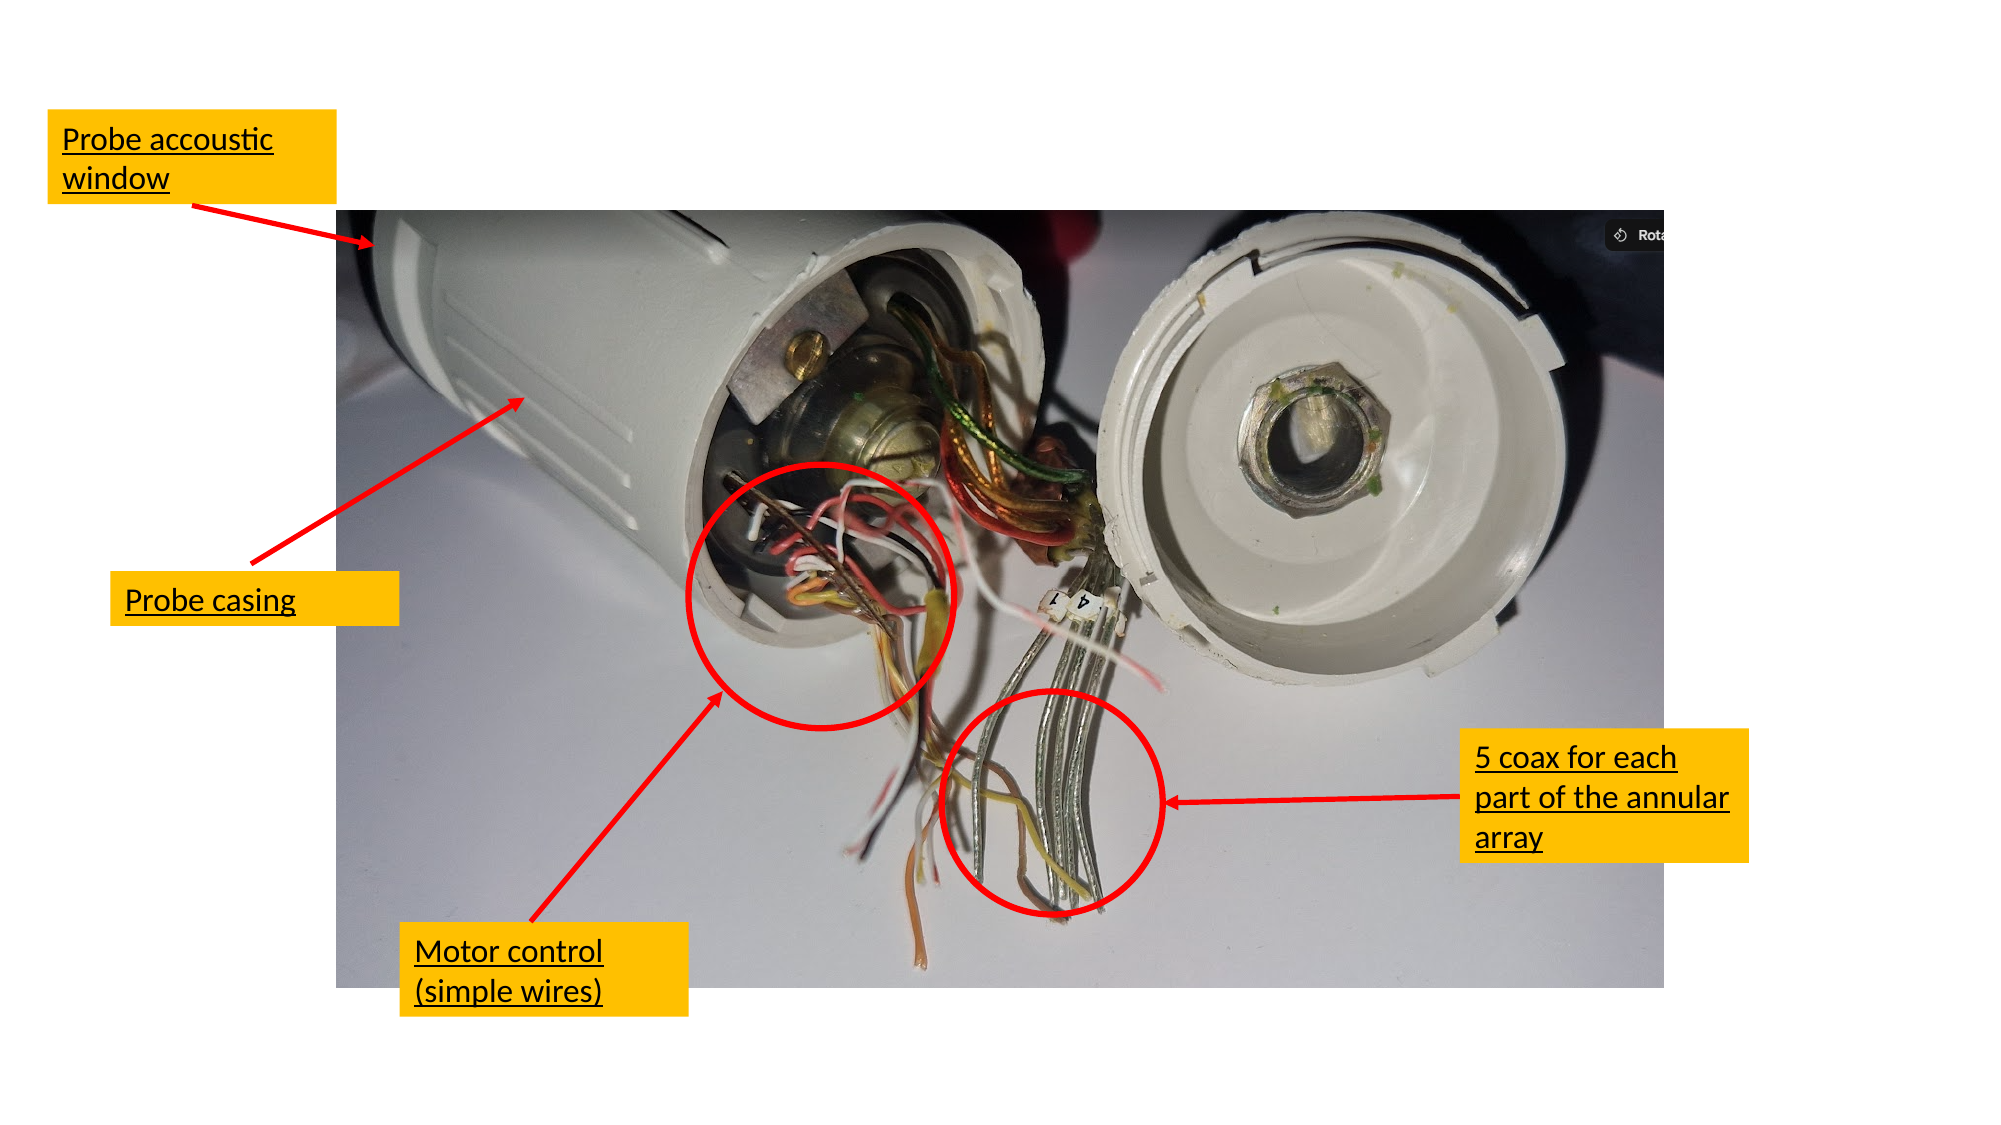

Probe accoustic window
Probe casing
5 coax for each part of the annular array
Motor control (simple wires)